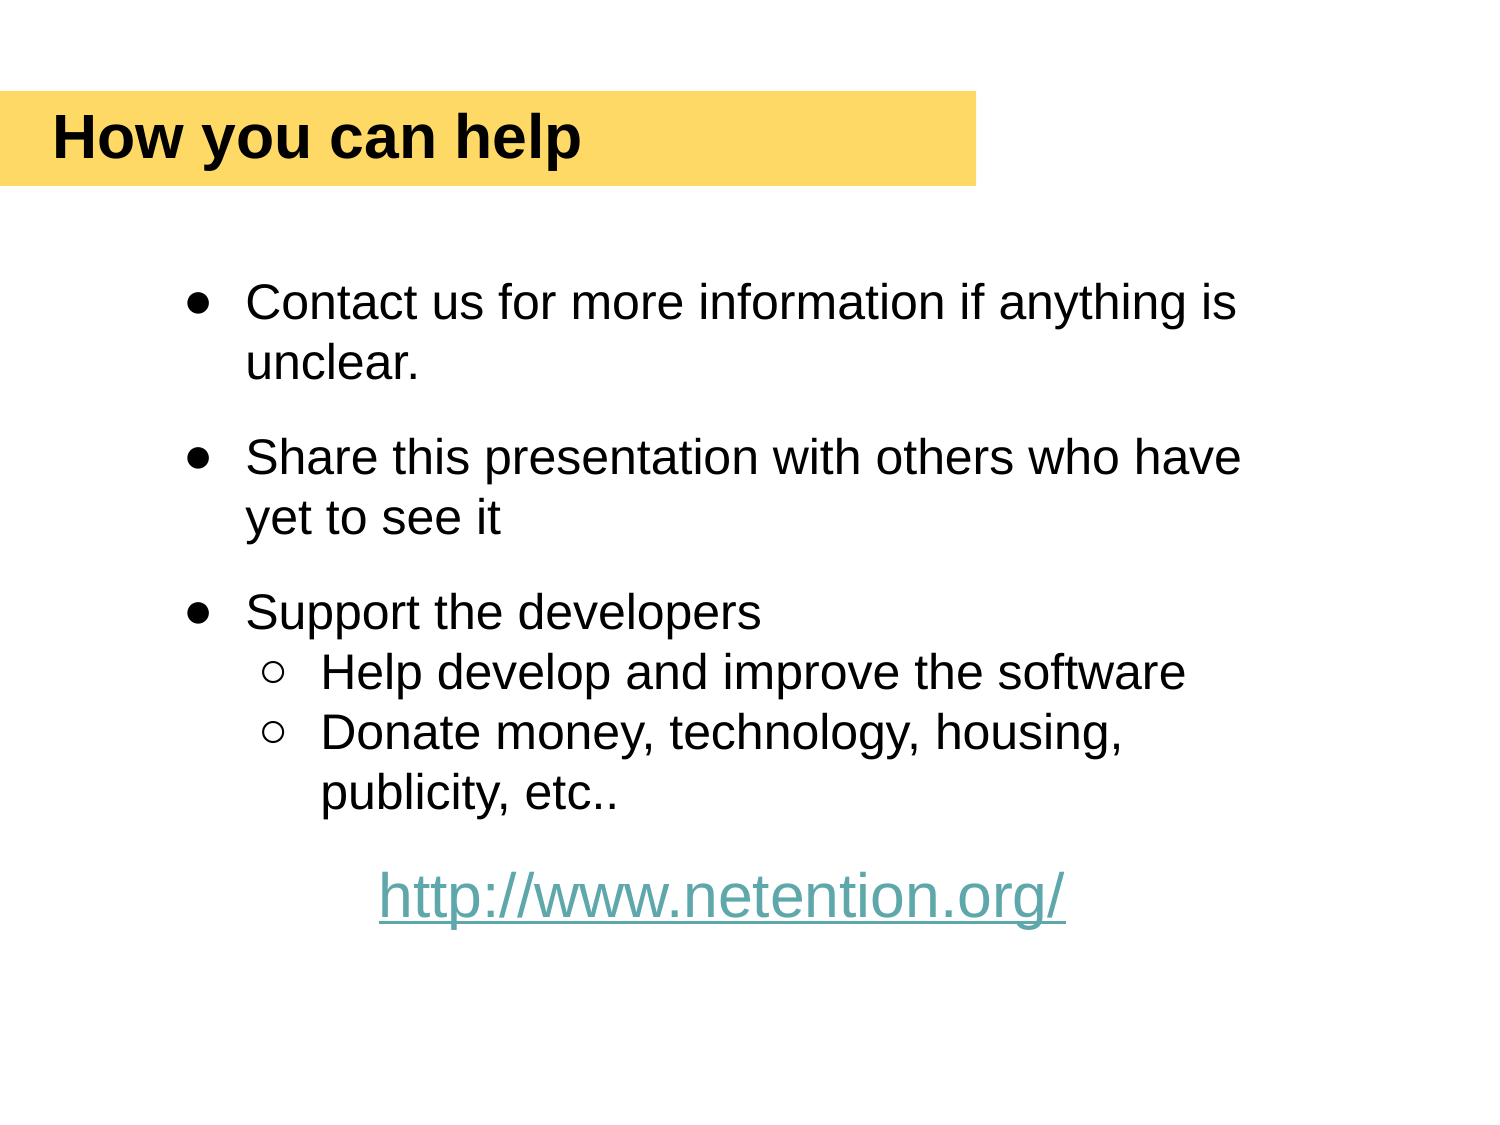

# How you can help
Contact us for more information if anything is unclear.
Share this presentation with others who have yet to see it
Support the developers
Help develop and improve the software
Donate money, technology, housing, publicity, etc..
http://www.netention.org/